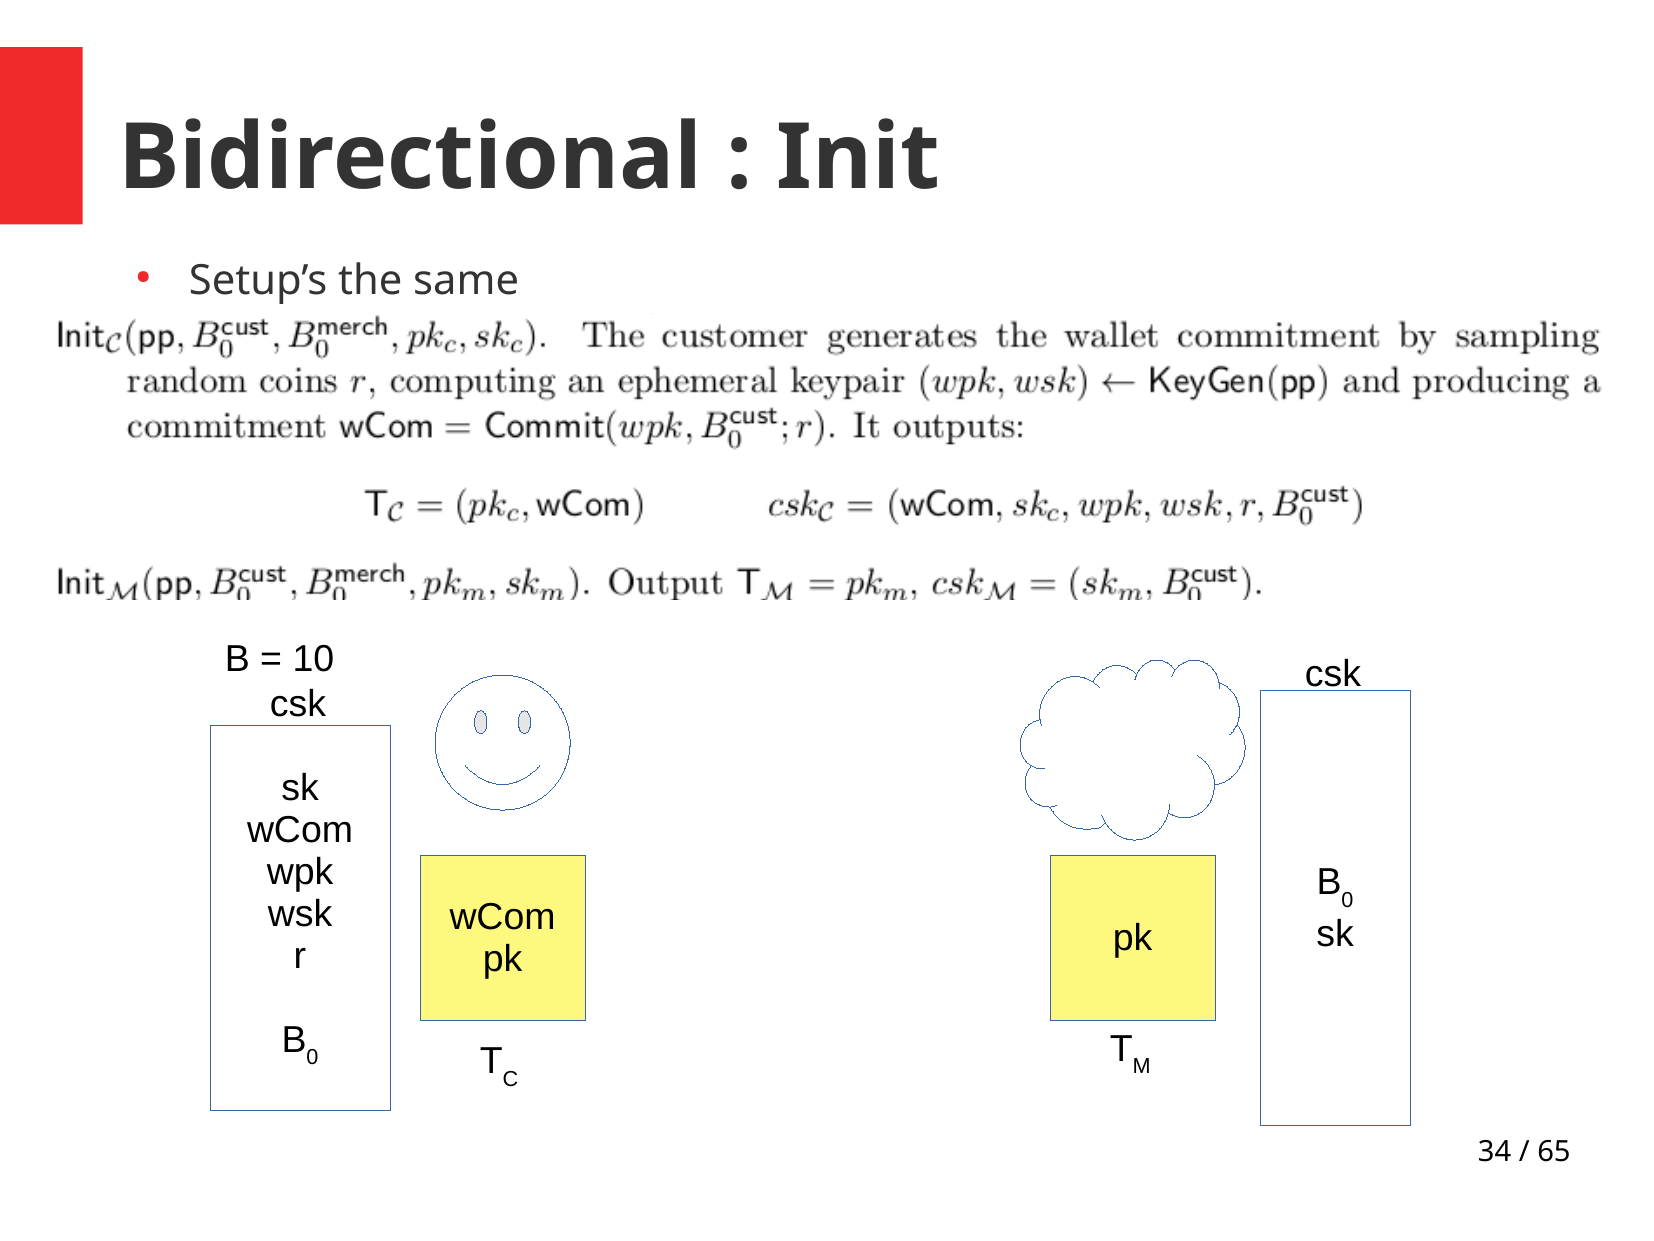

# Bidirectional : Init
Setup’s the same
B = 10
csk
csk
B0
sk
sk
wCom
wpk
wsk
r
B0
wCom
pk
pk
TM
TC
34